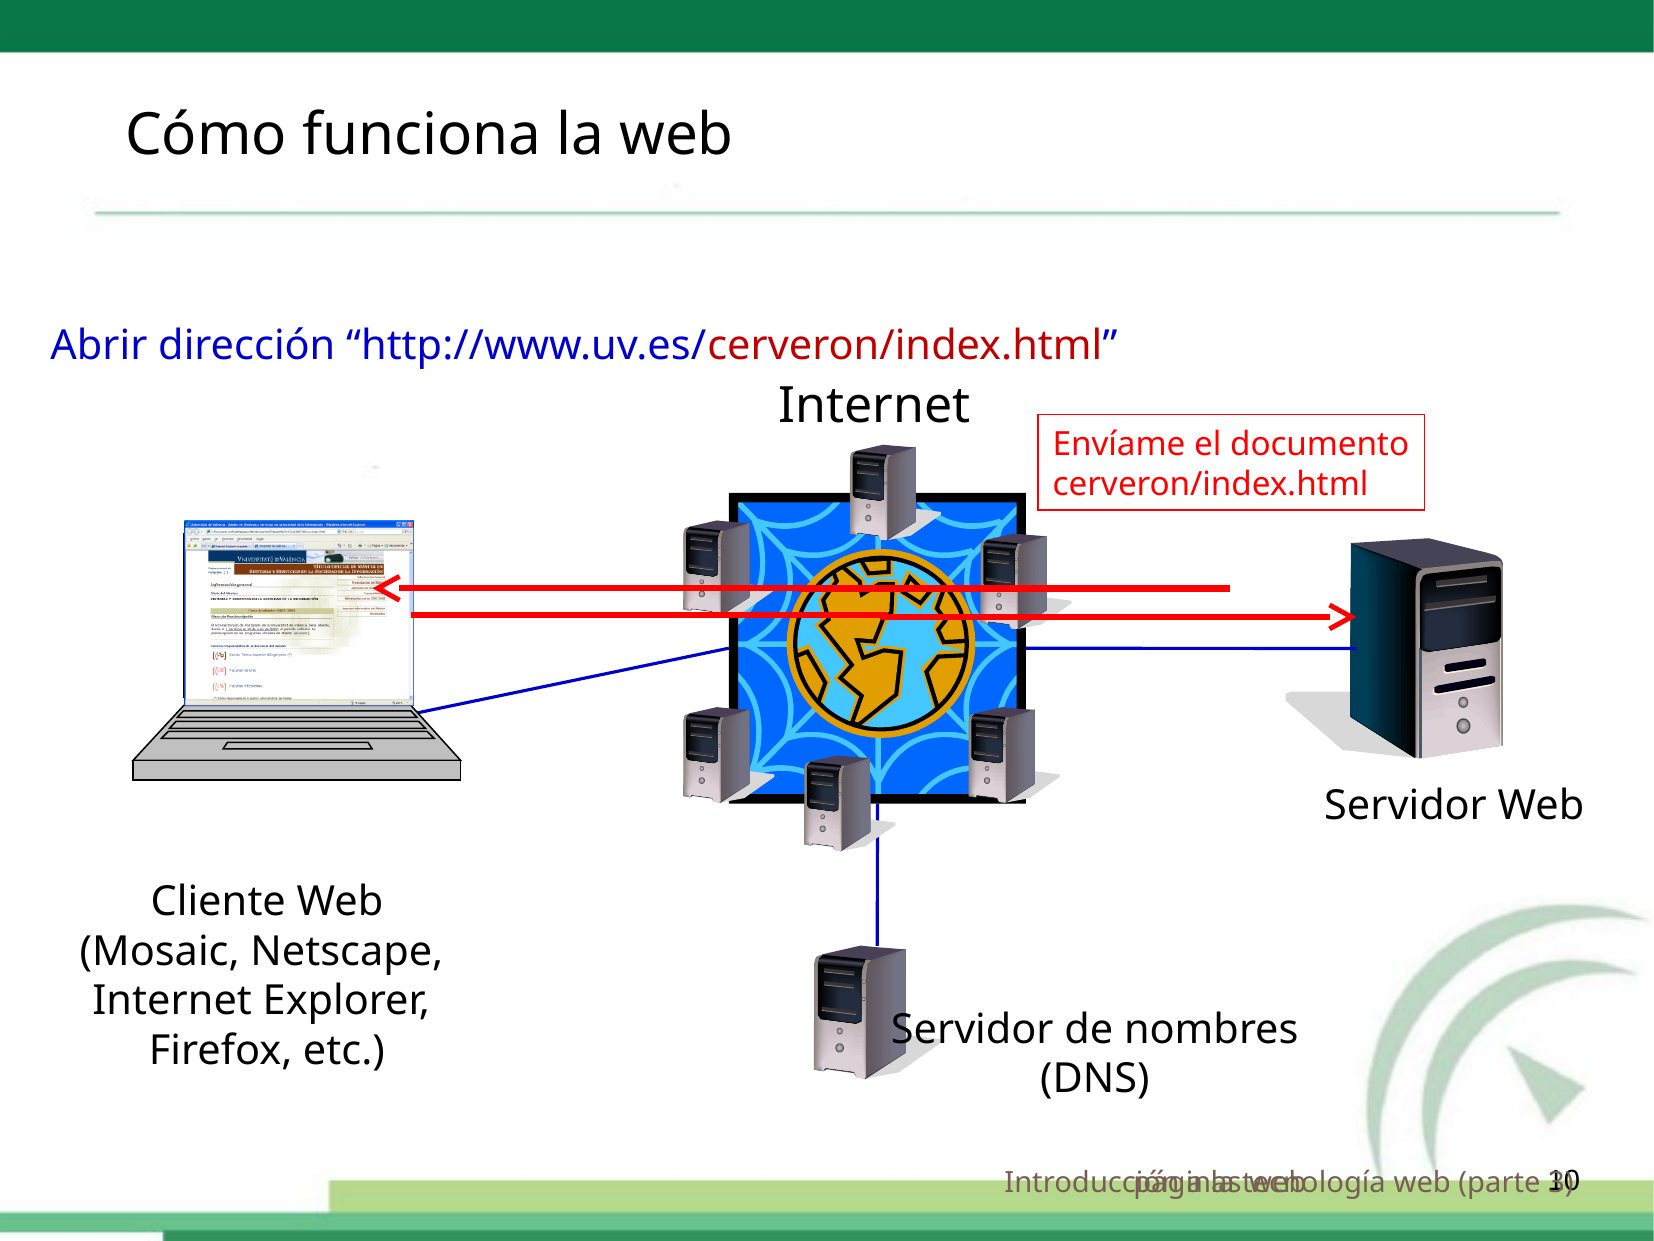

# Cómo funciona la web
Abrir dirección “http://www.uv.es/cerveron/index.html”
Internet
Envíame el documento
cerveron/index.html
Servidor Web
Cliente Web
(Mosaic, Netscape,
Internet Explorer,
Firefox, etc.)
Servidor de nombres
(DNS)
páginas web
Introducción a la tecnología web (parte 3)